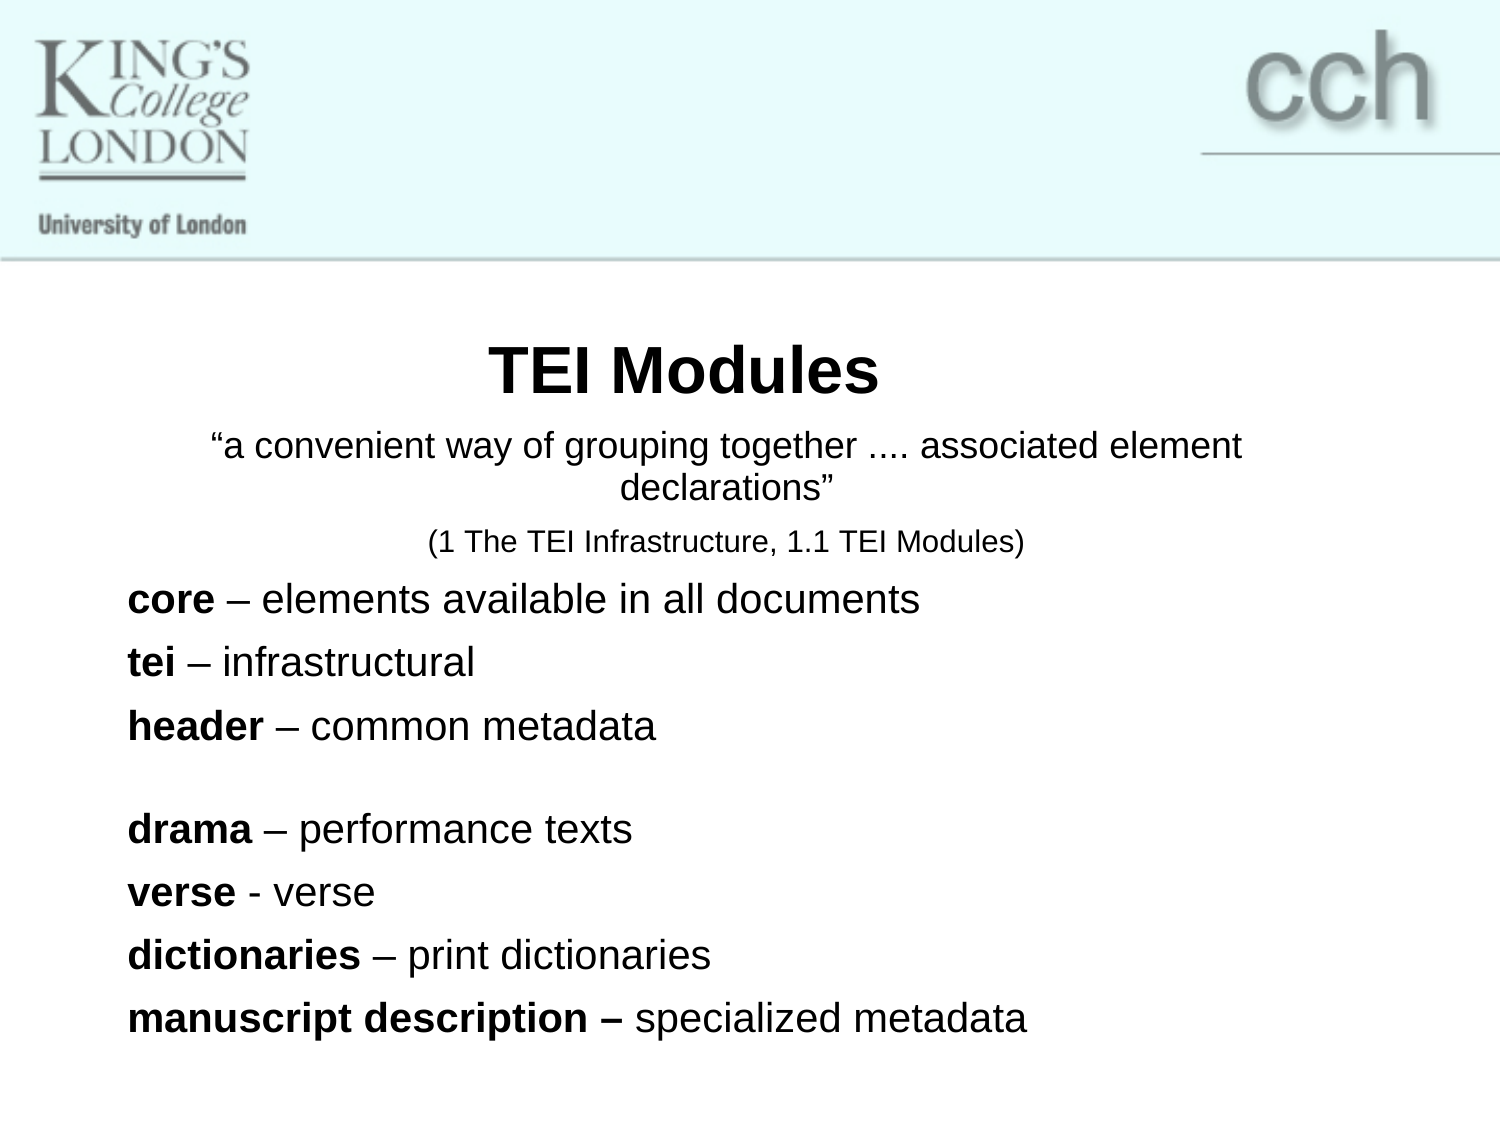

# TEI Modules
“a convenient way of grouping together .... associated element declarations”
(1 The TEI Infrastructure, 1.1 TEI Modules)
core – elements available in all documents
tei – infrastructural
header – common metadata
drama – performance texts
verse - verse
dictionaries – print dictionaries
manuscript description – specialized metadata